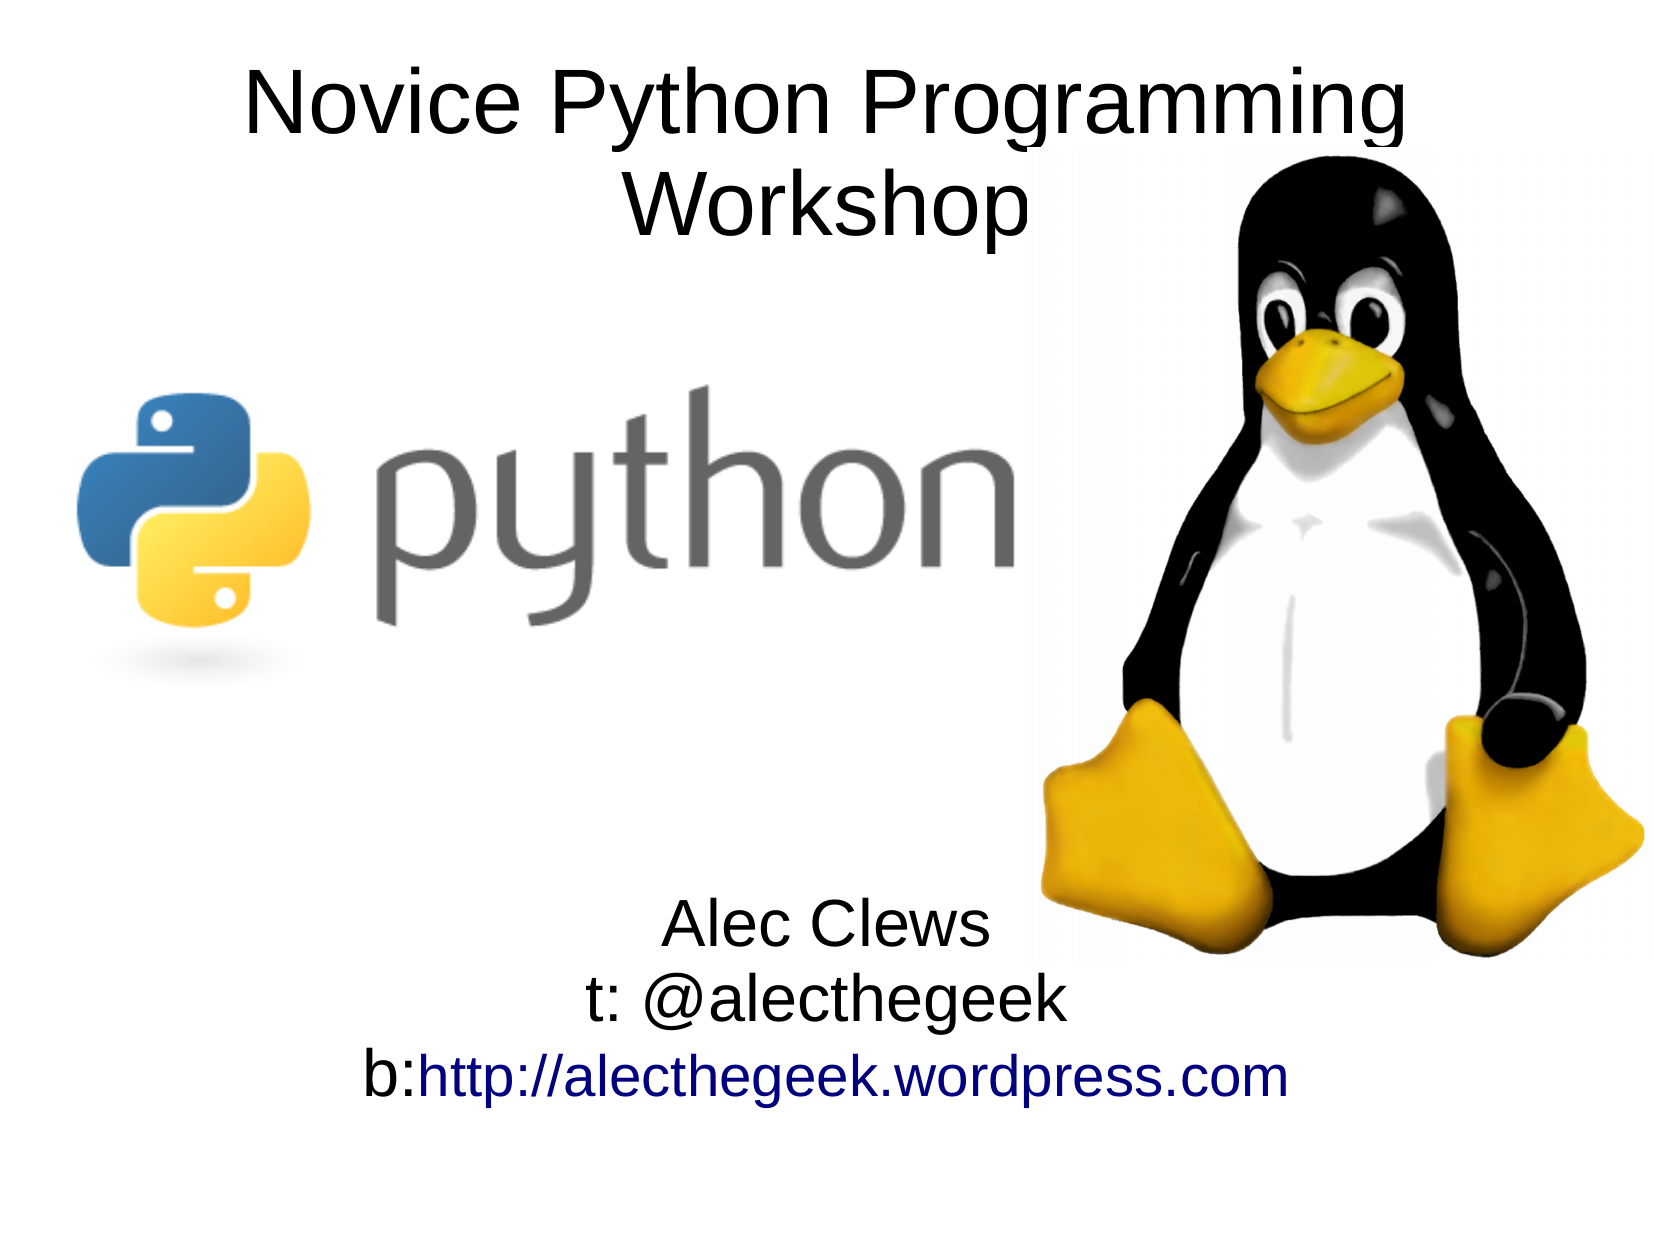

# Novice Python Programming Workshop
Alec Clews
t: @alecthegeek
b:http://alecthegeek.wordpress.com